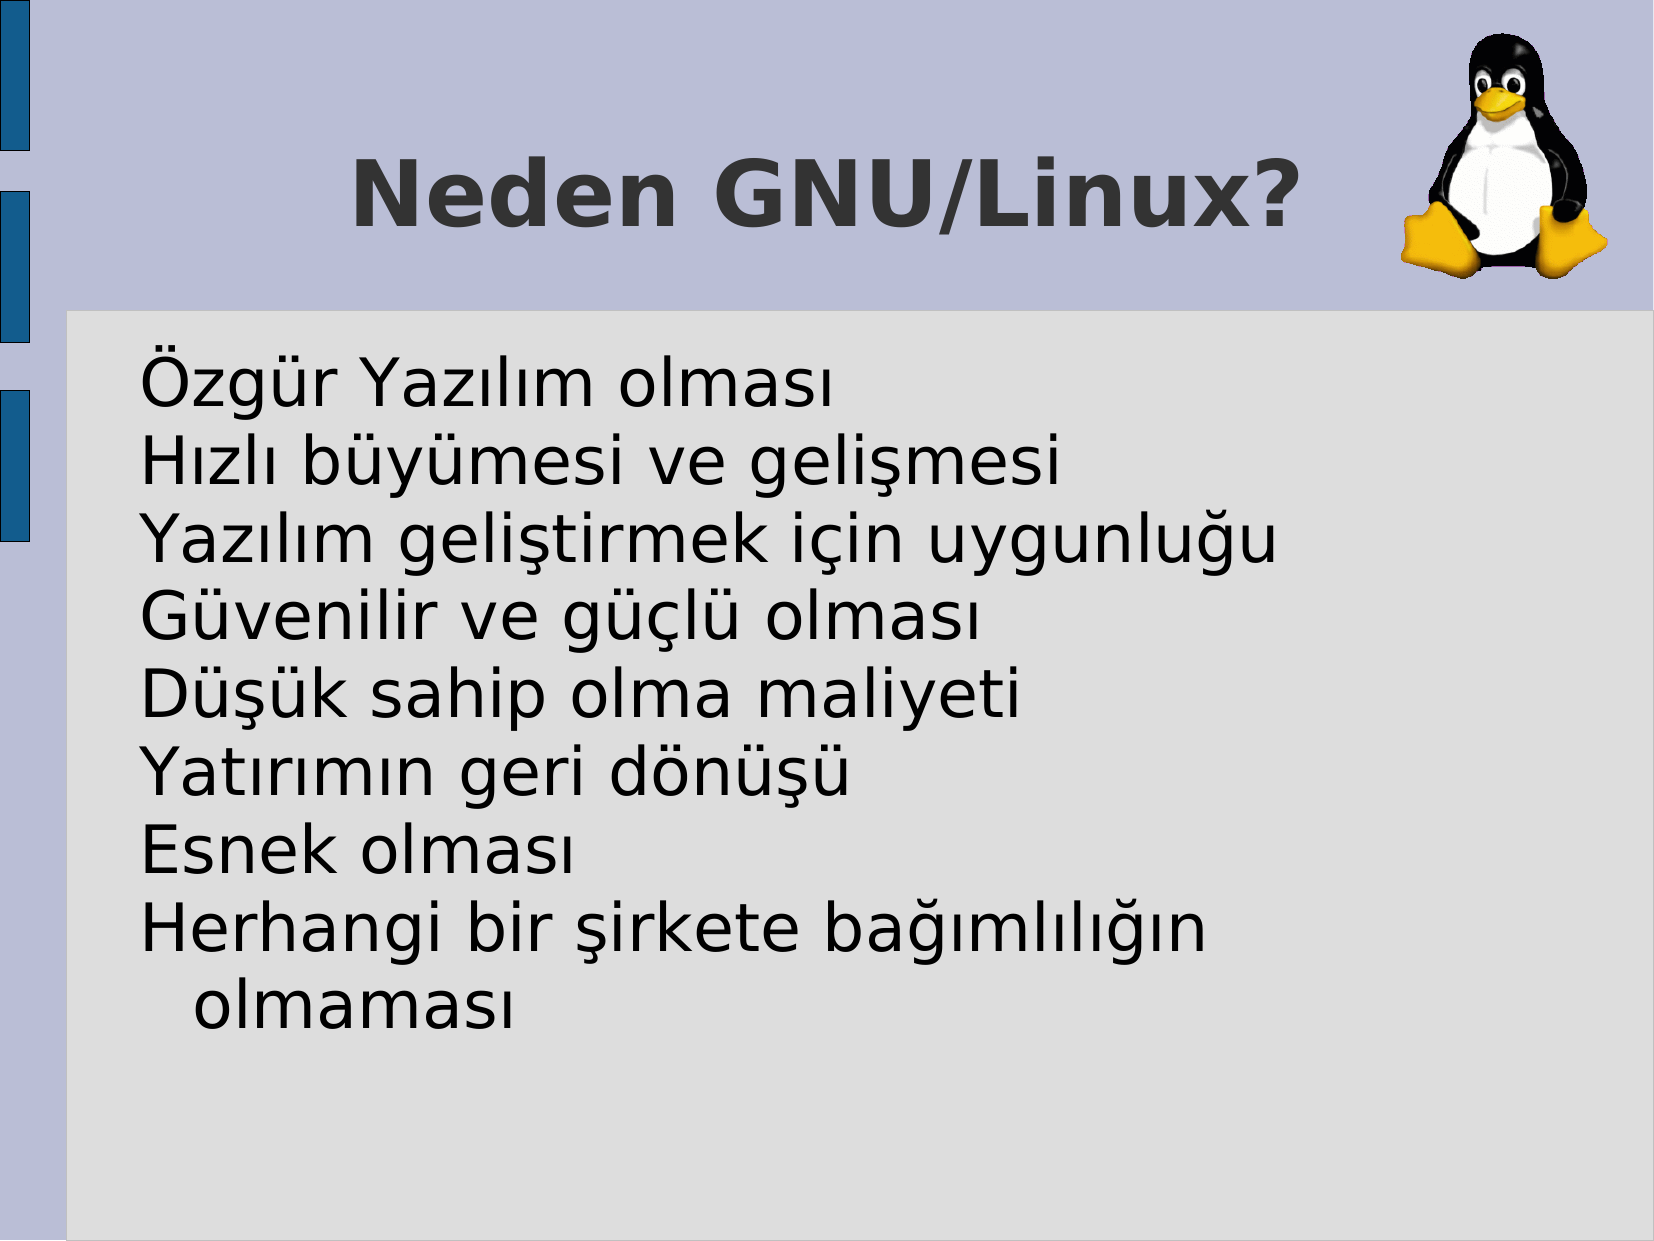

# Neden GNU/Linux?
Özgür Yazılım olması
Hızlı büyümesi ve gelişmesi
Yazılım geliştirmek için uygunluğu
Güvenilir ve güçlü olması
Düşük sahip olma maliyeti
Yatırımın geri dönüşü
Esnek olması
Herhangi bir şirkete bağımlılığın olmaması